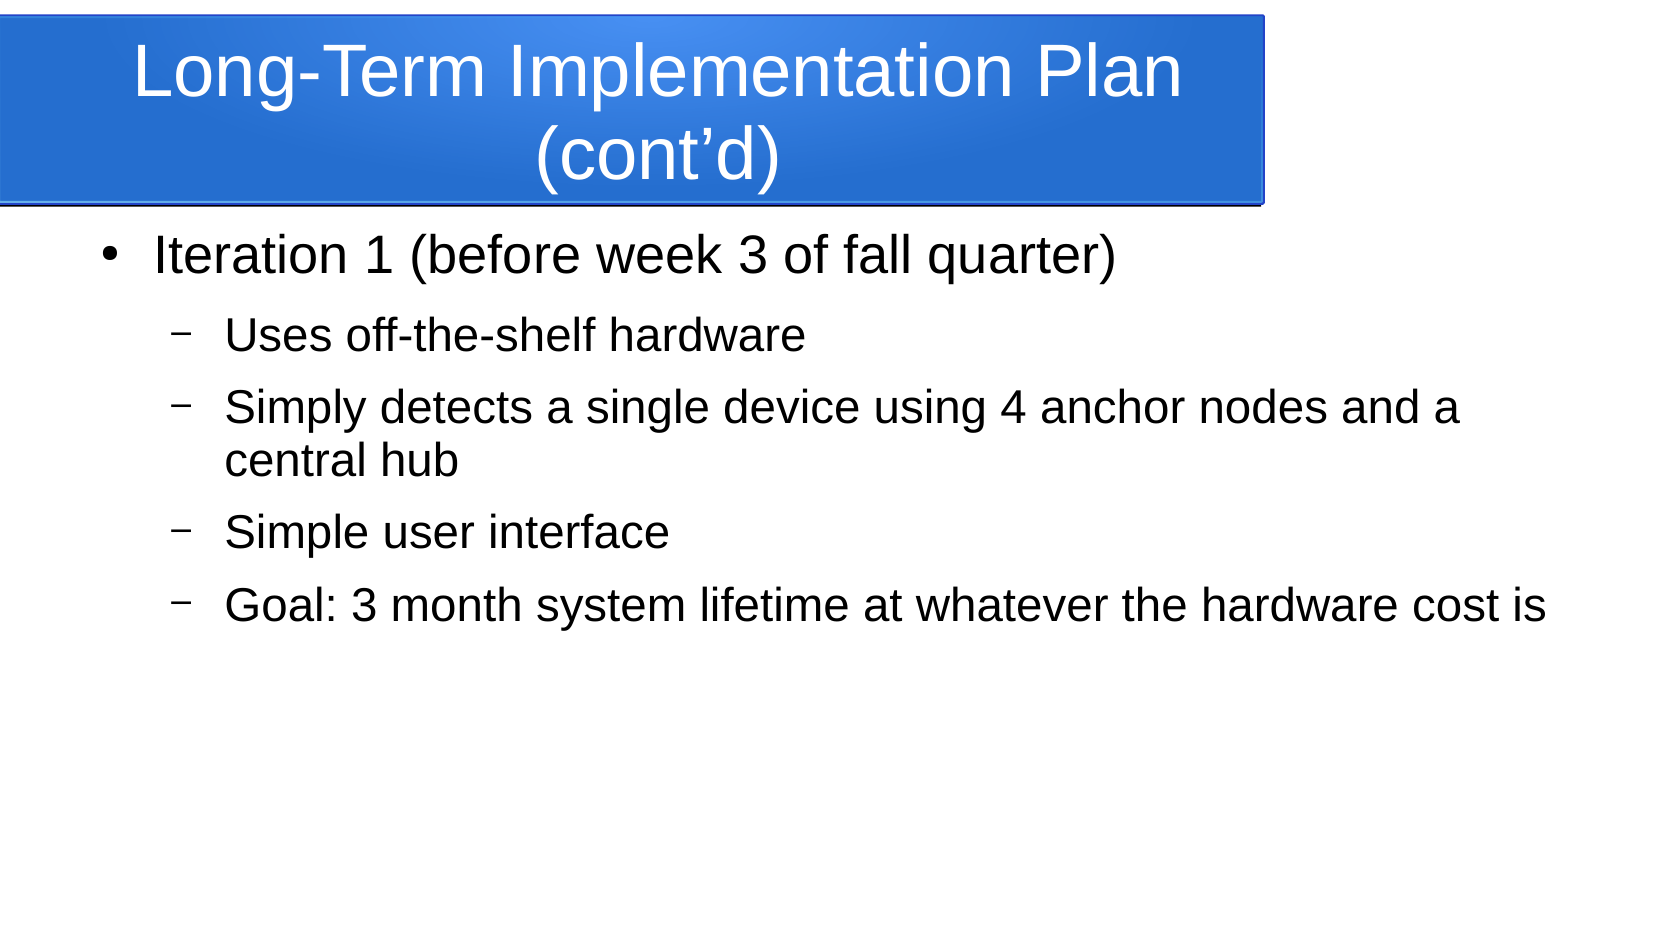

# Long-Term Implementation Plan (cont’d)
Iteration 1 (before week 3 of fall quarter)
Uses off-the-shelf hardware
Simply detects a single device using 4 anchor nodes and a central hub
Simple user interface
Goal: 3 month system lifetime at whatever the hardware cost is